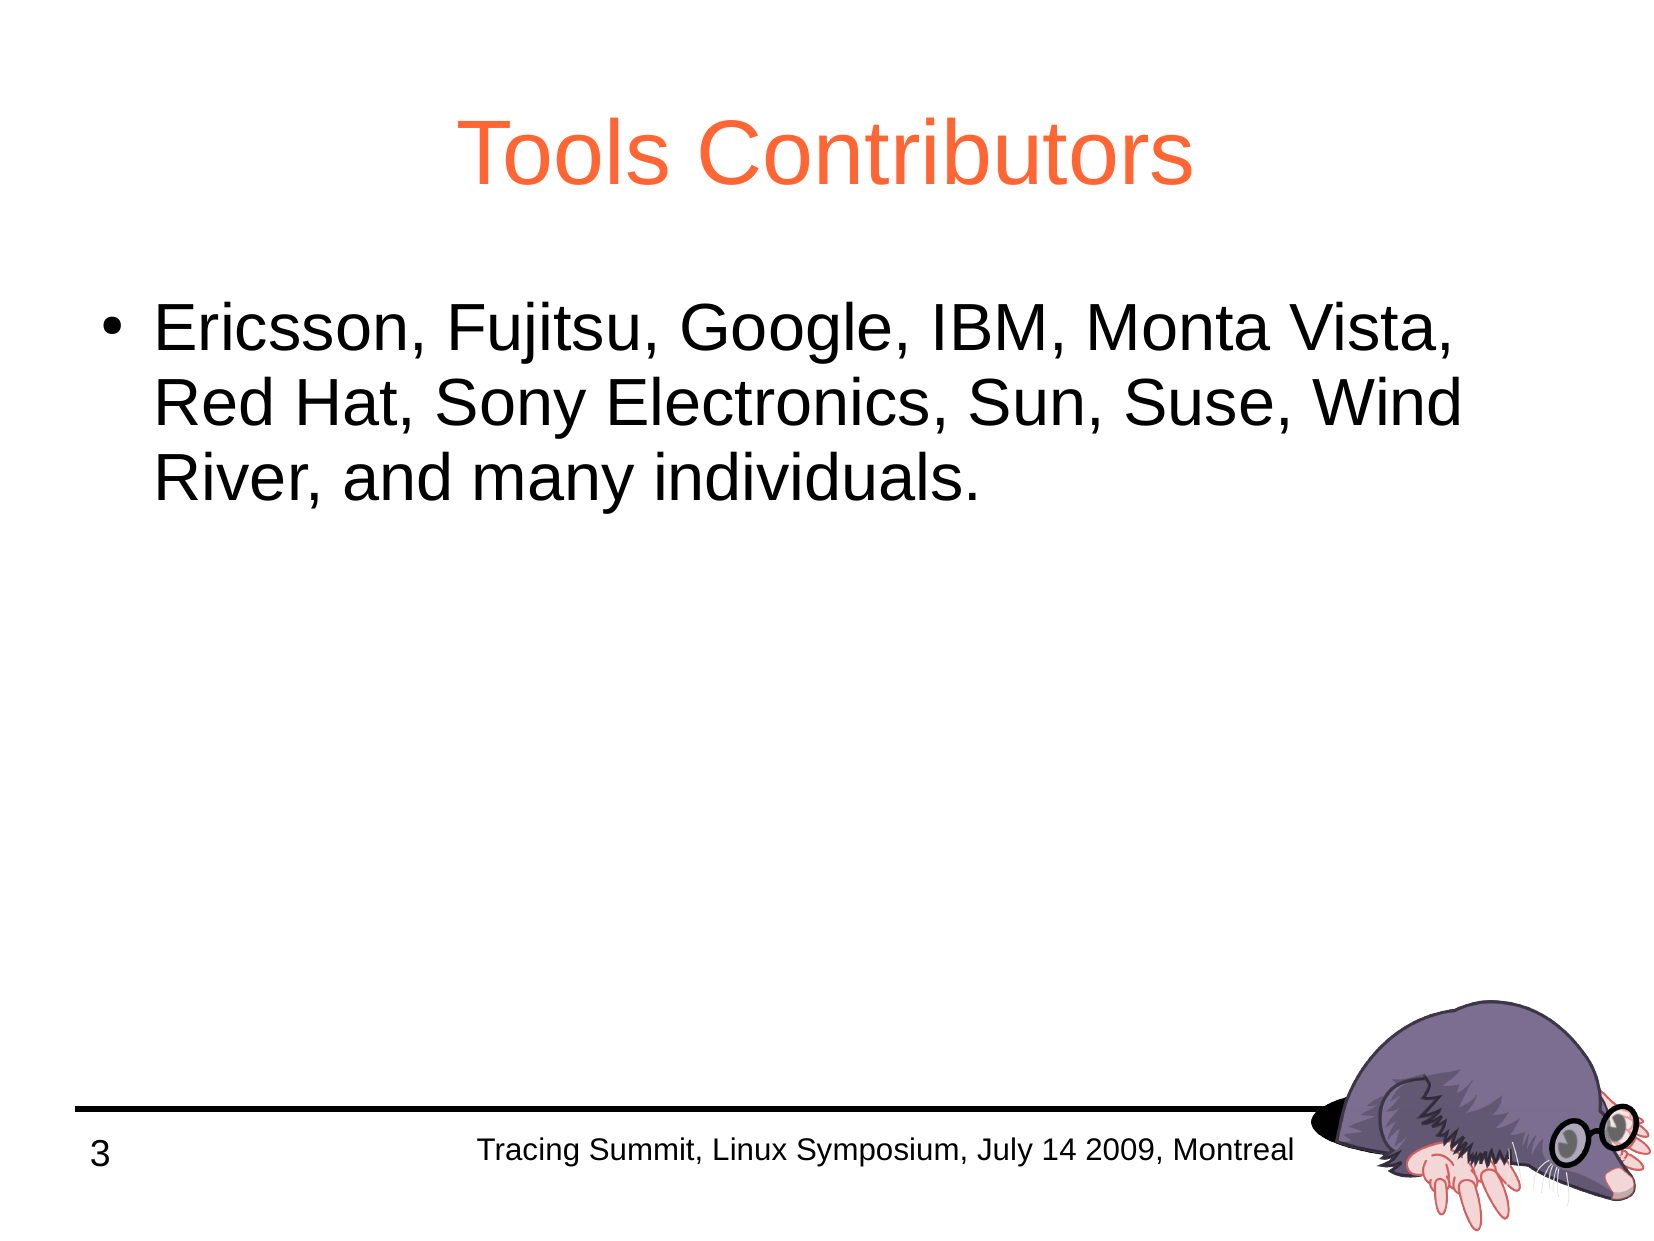

# Tools Contributors
Ericsson, Fujitsu, Google, IBM, Monta Vista, Red Hat, Sony Electronics, Sun, Suse, Wind River, and many individuals.